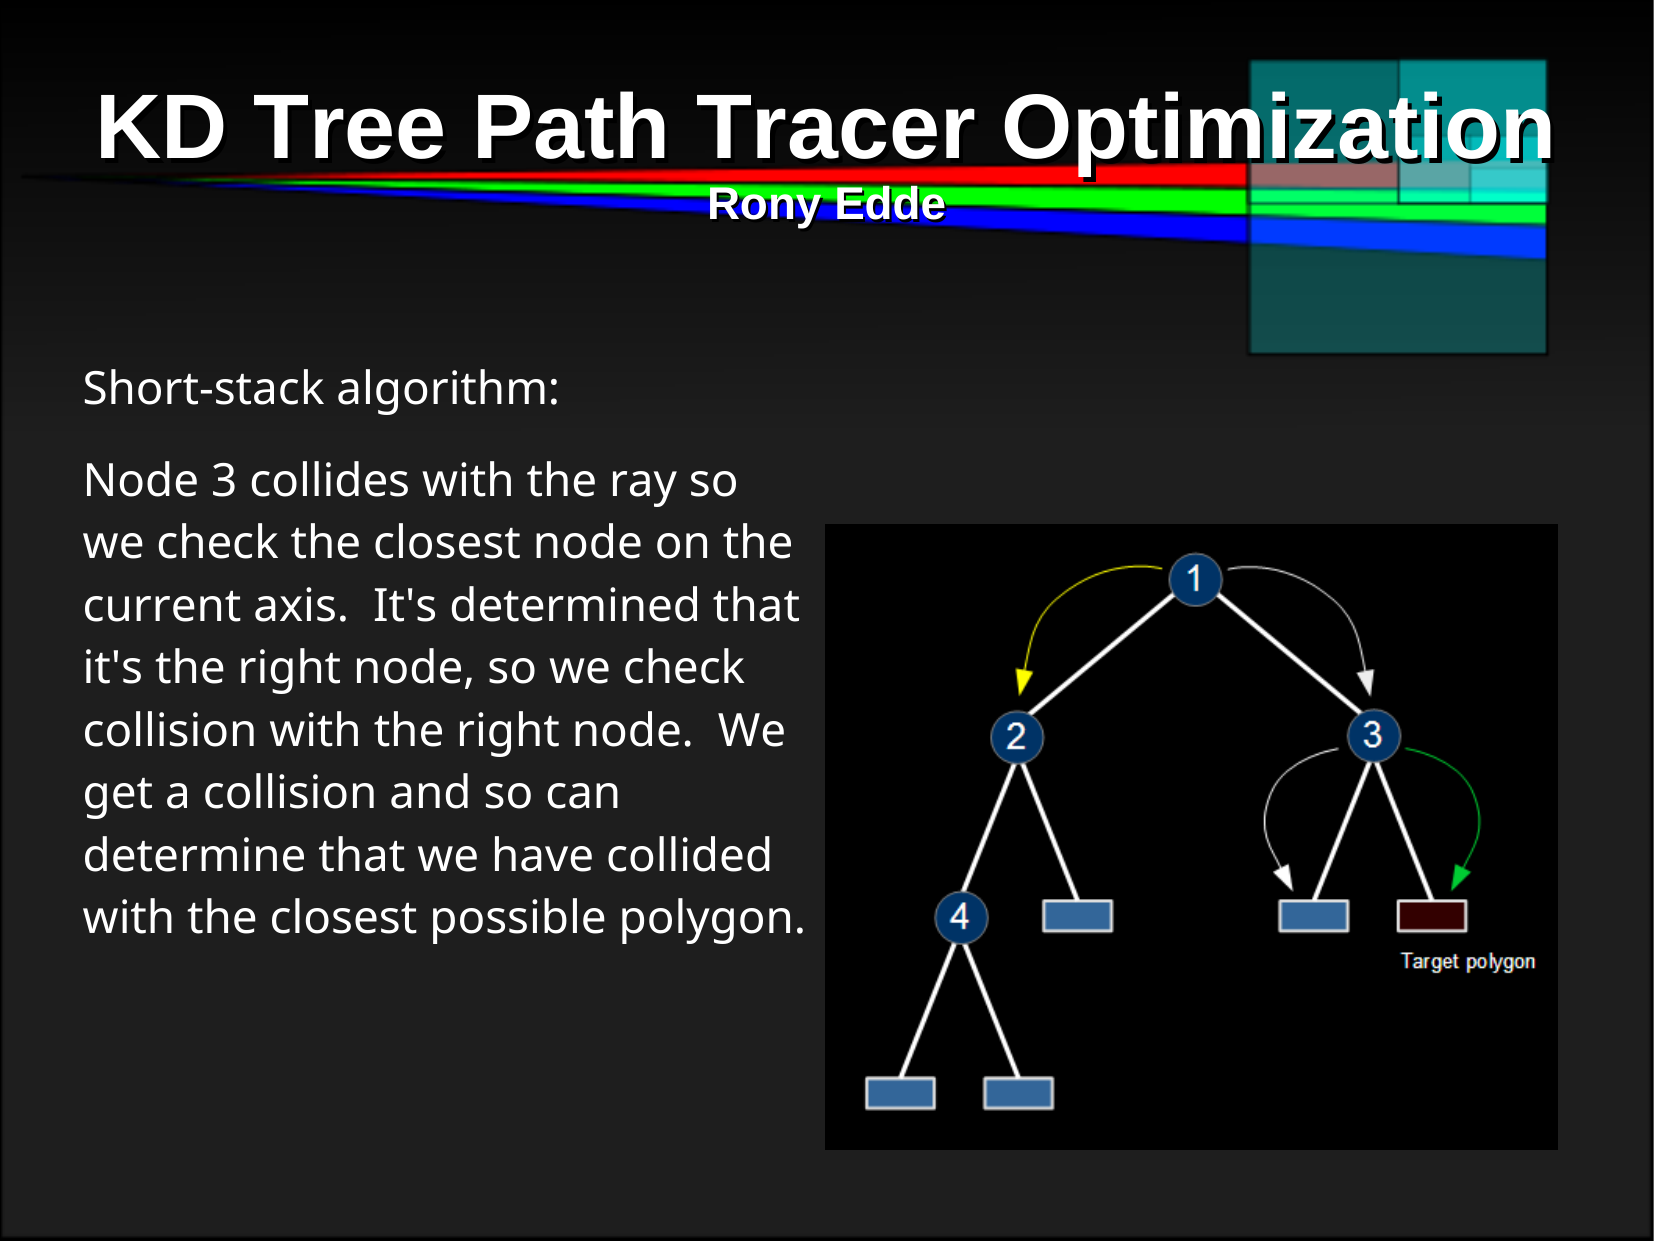

# KD Tree Path Tracer Optimization Rony Edde
Short-stack algorithm:
Node 3 collides with the ray so we check the closest node on the current axis. It's determined that it's the right node, so we check collision with the right node. We get a collision and so can determine that we have collided with the closest possible polygon.